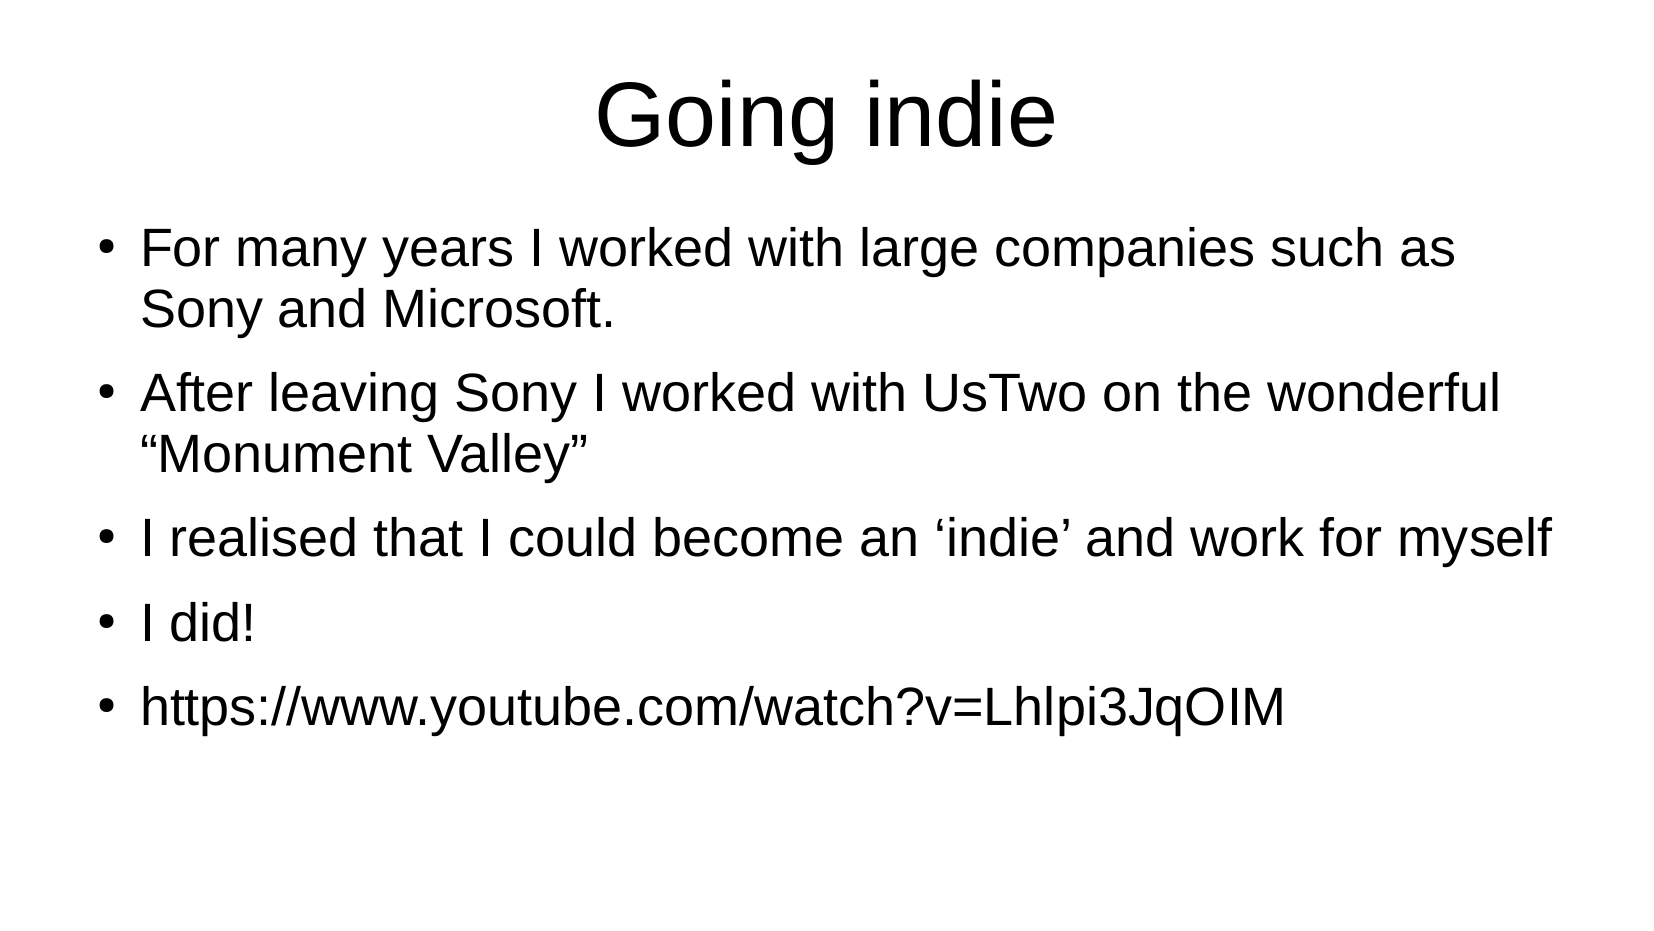

# Going indie
For many years I worked with large companies such as Sony and Microsoft.
After leaving Sony I worked with UsTwo on the wonderful “Monument Valley”
I realised that I could become an ‘indie’ and work for myself
I did!
https://www.youtube.com/watch?v=Lhlpi3JqOIM